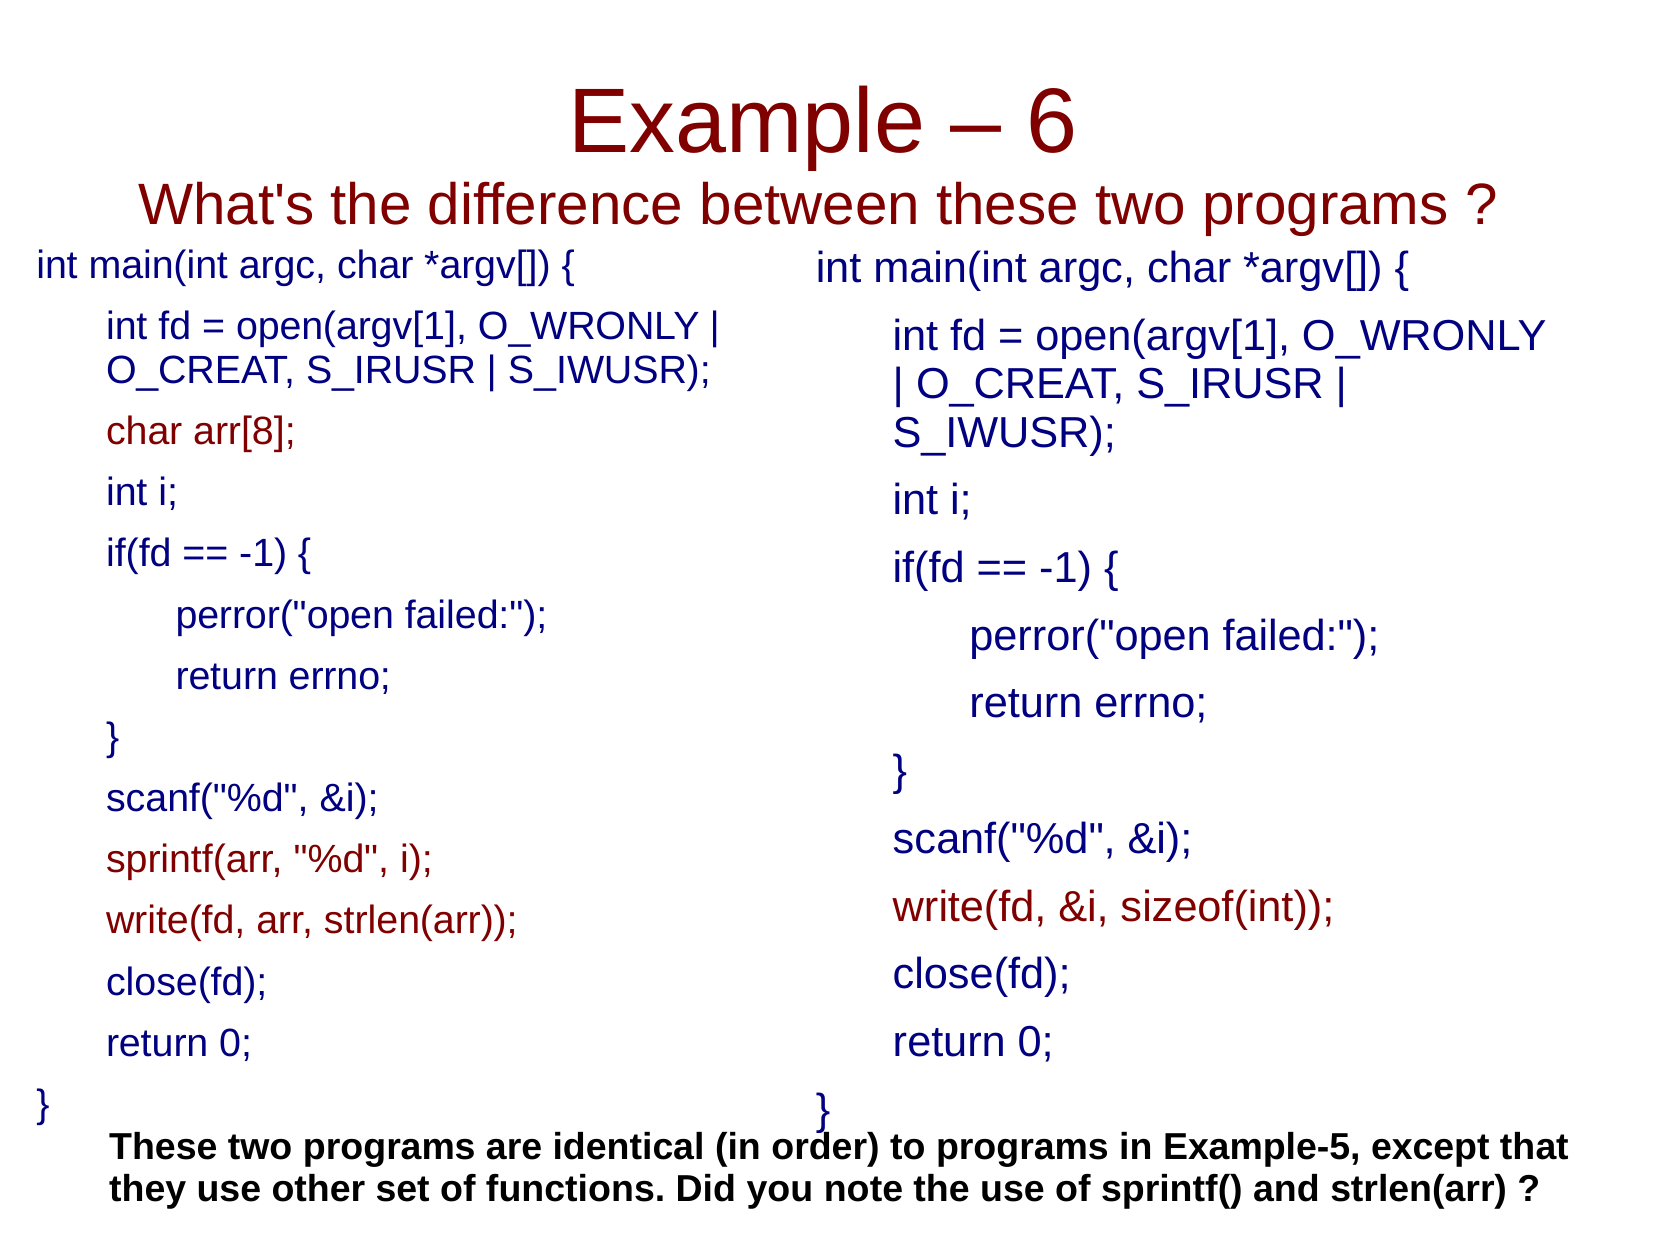

# Example – 6 What's the difference between these two programs ?
int main(int argc, char *argv[]) {
int fd = open(argv[1], O_WRONLY | O_CREAT, S_IRUSR | S_IWUSR);
char arr[8];
int i;
if(fd == -1) {
perror("open failed:");
return errno;
}
scanf("%d", &i);
sprintf(arr, "%d", i);
write(fd, arr, strlen(arr));
close(fd);
return 0;
}
int main(int argc, char *argv[]) {
int fd = open(argv[1], O_WRONLY | O_CREAT, S_IRUSR | S_IWUSR);
int i;
if(fd == -1) {
perror("open failed:");
return errno;
}
scanf("%d", &i);
write(fd, &i, sizeof(int));
close(fd);
return 0;
}
These two programs are identical (in order) to programs in Example-5, except that they use other set of functions. Did you note the use of sprintf() and strlen(arr) ?